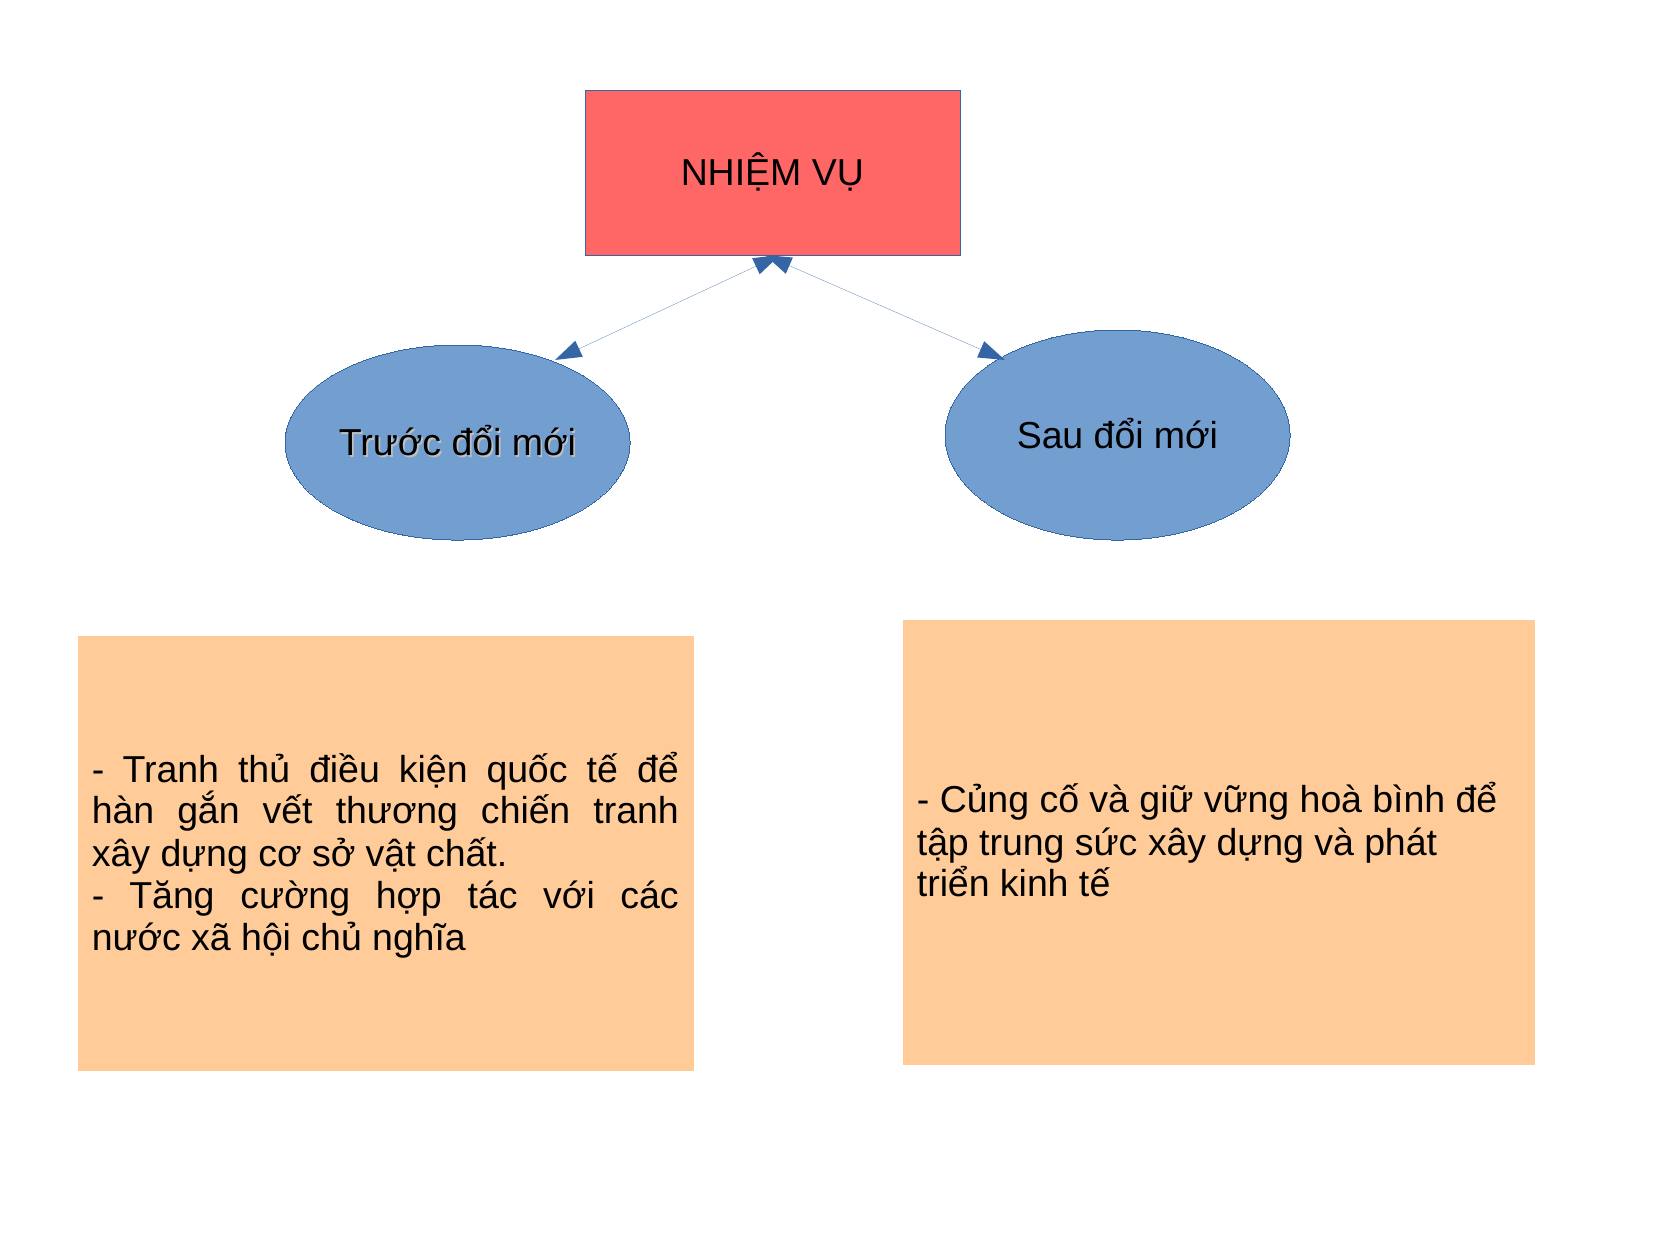

NHIỆM VỤ
Sau đổi mới
Trước đổi mới
| - Củng cố và giữ vững hoà bình để tập trung sức xây dựng và phát triển kinh tế |
| --- |
| - Tranh thủ điều kiện quốc tế để hàn gắn vết thương chiến tranh xây dựng cơ sở vật chất. - Tăng cường hợp tác với các nước xã hội chủ nghĩa |
| --- |